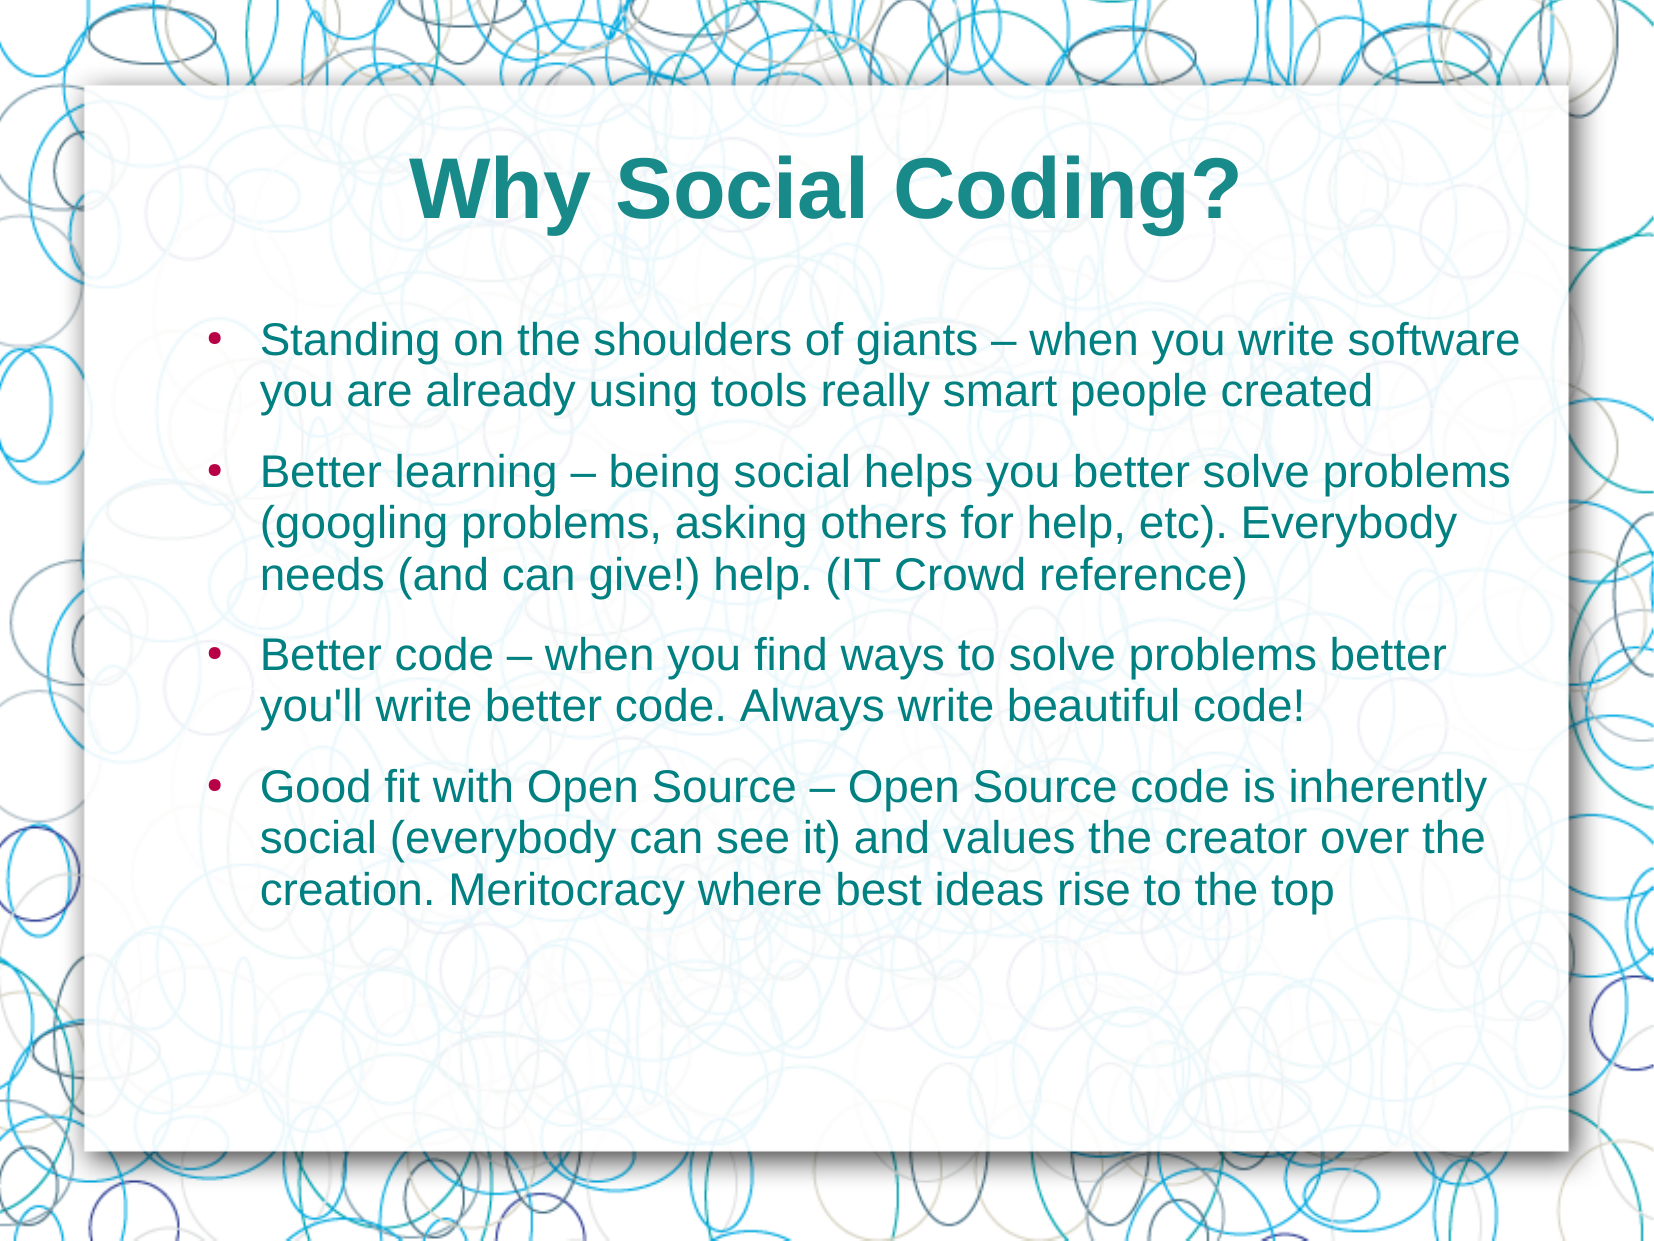

# Why Social Coding?
Standing on the shoulders of giants – when you write software you are already using tools really smart people created
Better learning – being social helps you better solve problems (googling problems, asking others for help, etc). Everybody needs (and can give!) help. (IT Crowd reference)
Better code – when you find ways to solve problems better you'll write better code. Always write beautiful code!
Good fit with Open Source – Open Source code is inherently social (everybody can see it) and values the creator over the creation. Meritocracy where best ideas rise to the top